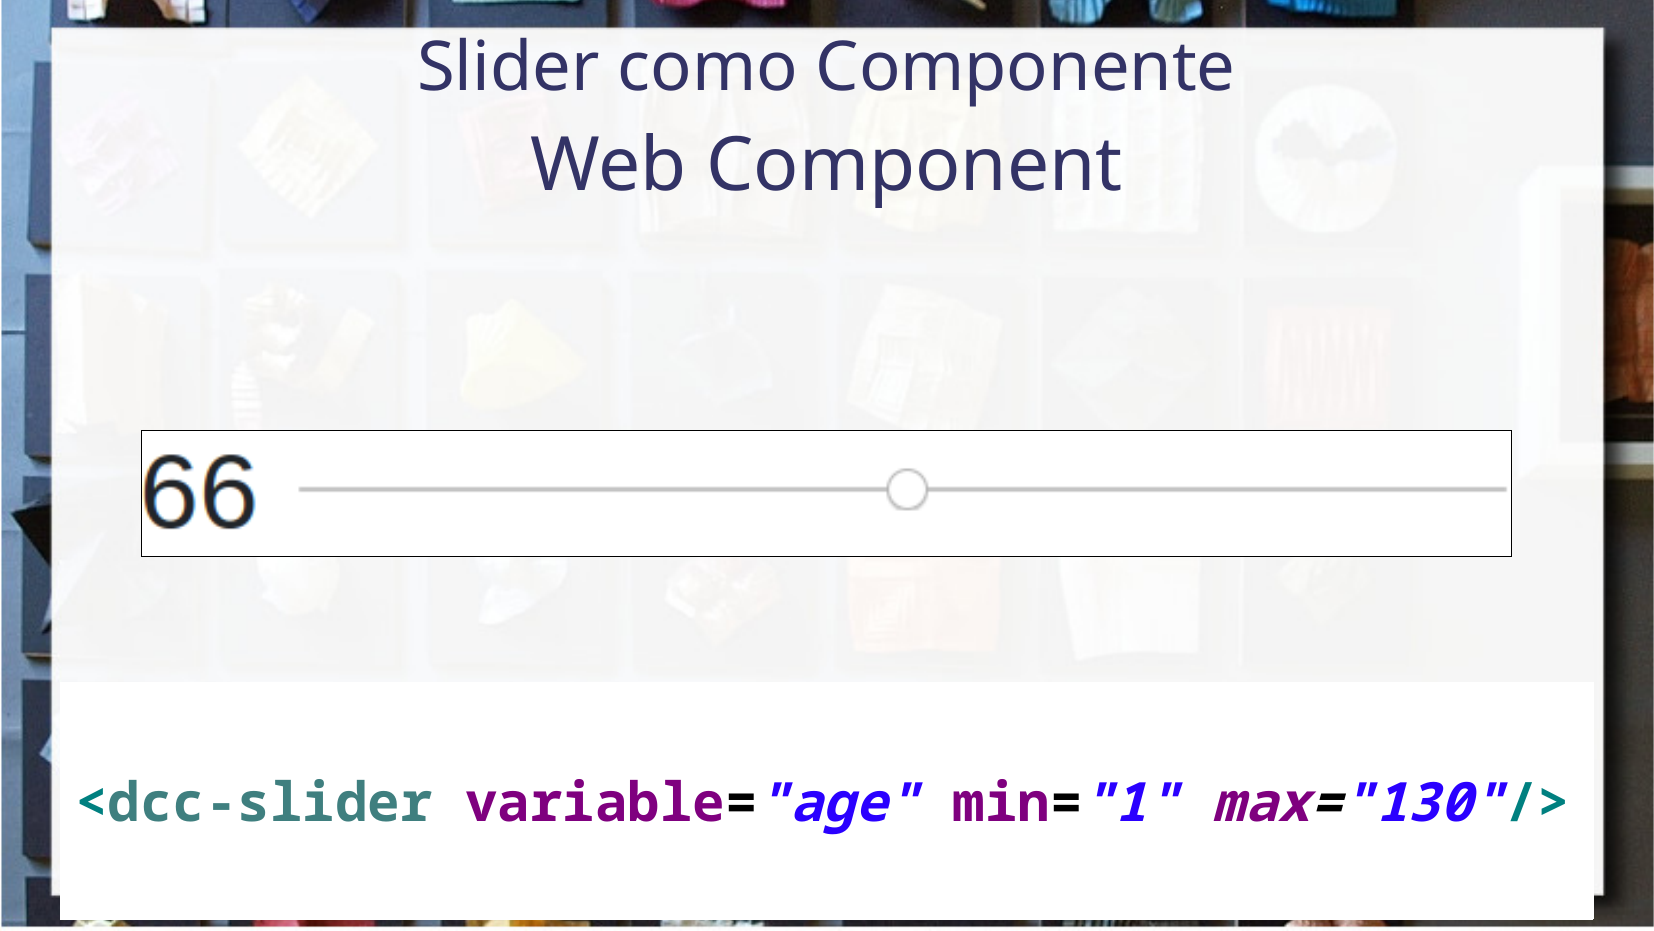

# Slider como Componente Web Component
| <dcc-slider variable="age" min="1" max="130"/> |
| --- |